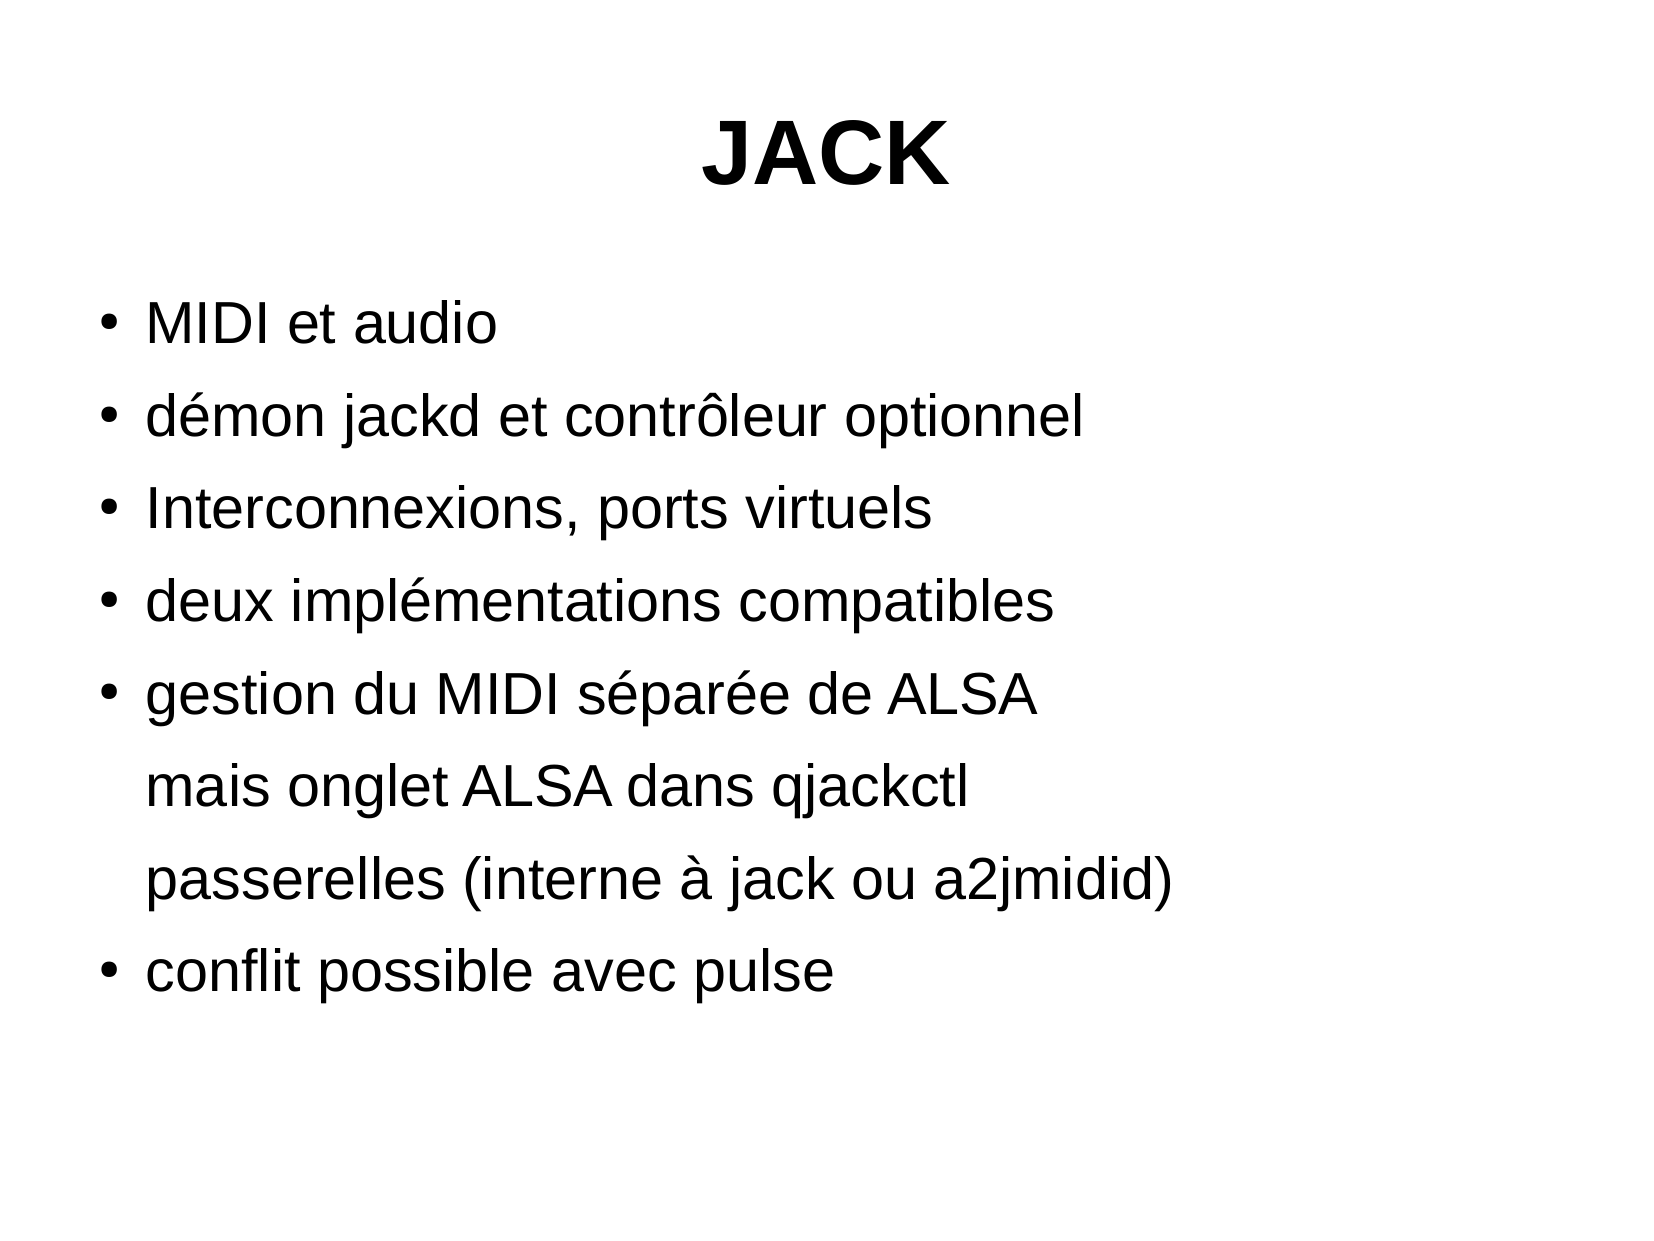

# JACK
MIDI et audio
démon jackd et contrôleur optionnel
Interconnexions, ports virtuels
deux implémentations compatibles
gestion du MIDI séparée de ALSA
mais onglet ALSA dans qjackctl
passerelles (interne à jack ou a2jmidid)
conflit possible avec pulse